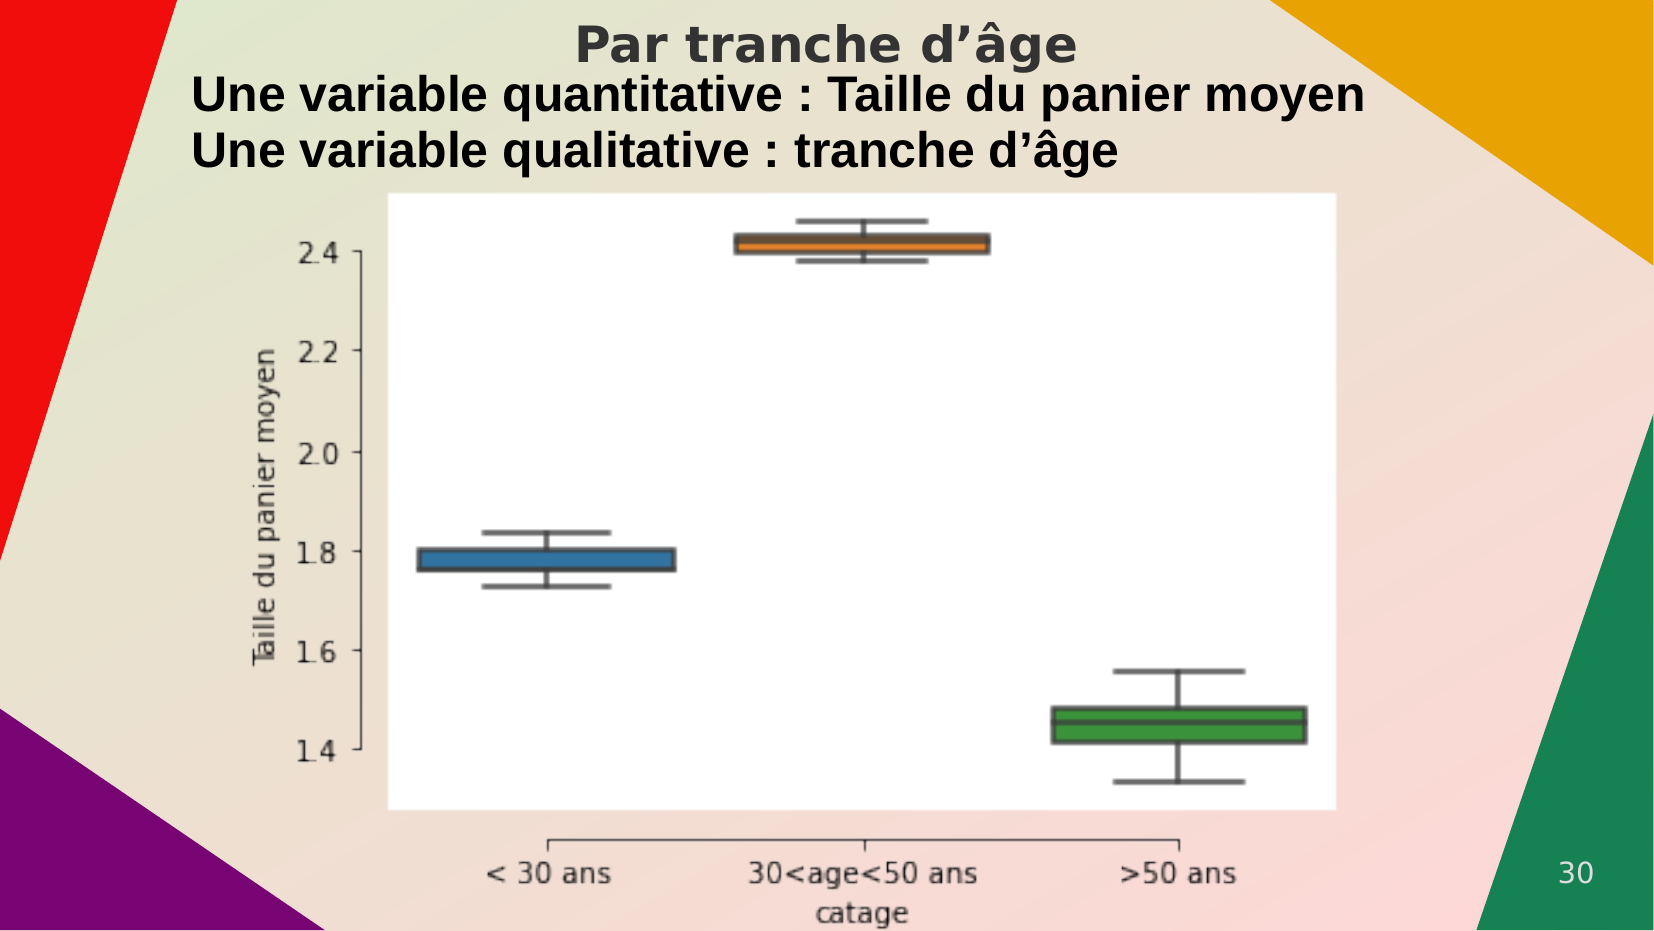

# Par tranche d’âge
Une variable quantitative : Taille du panier moyen
Une variable qualitative : tranche d’âge
30